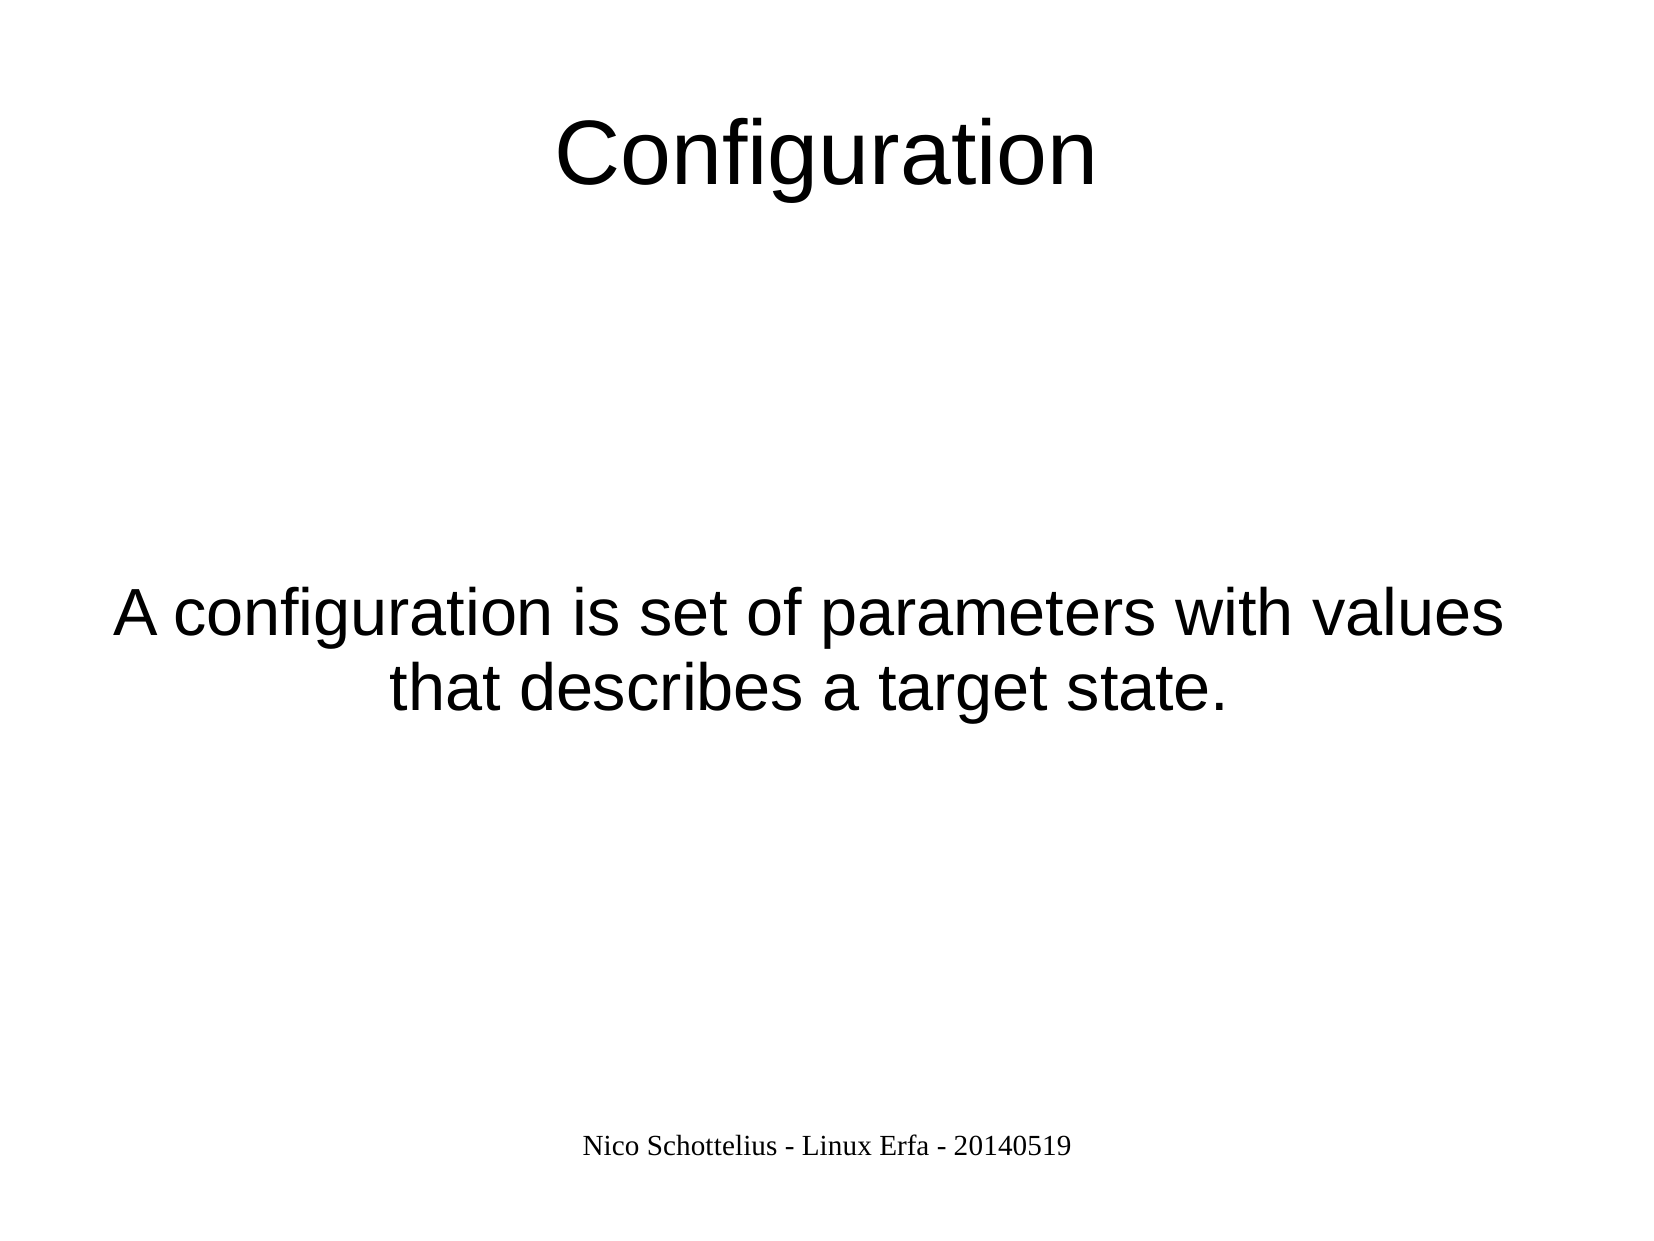

# Configuration
A configuration is set of parameters with values that describes a target state.
Nico Schottelius - Linux Erfa - 20140519